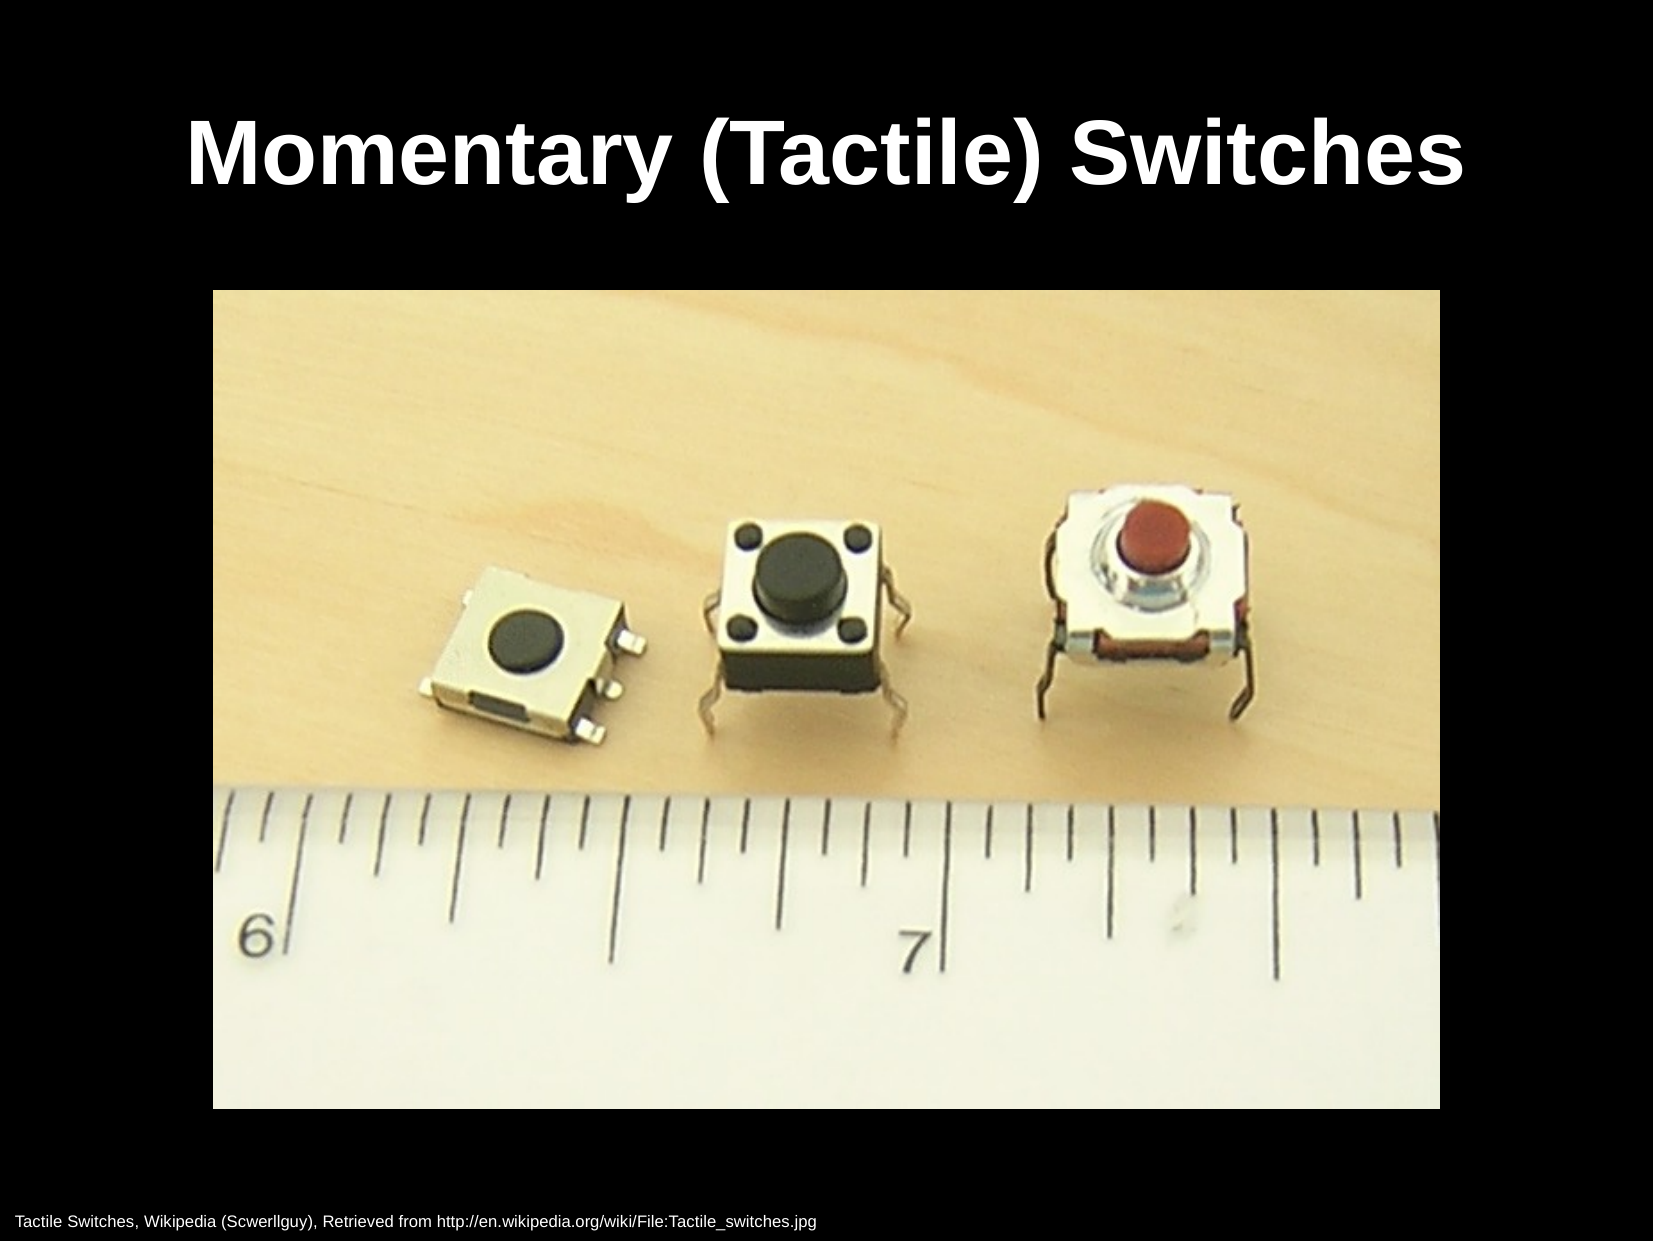

# Momentary (Tactile) Switches
Tactile Switches, Wikipedia (Scwerllguy), Retrieved from http://en.wikipedia.org/wiki/File:Tactile_switches.jpg